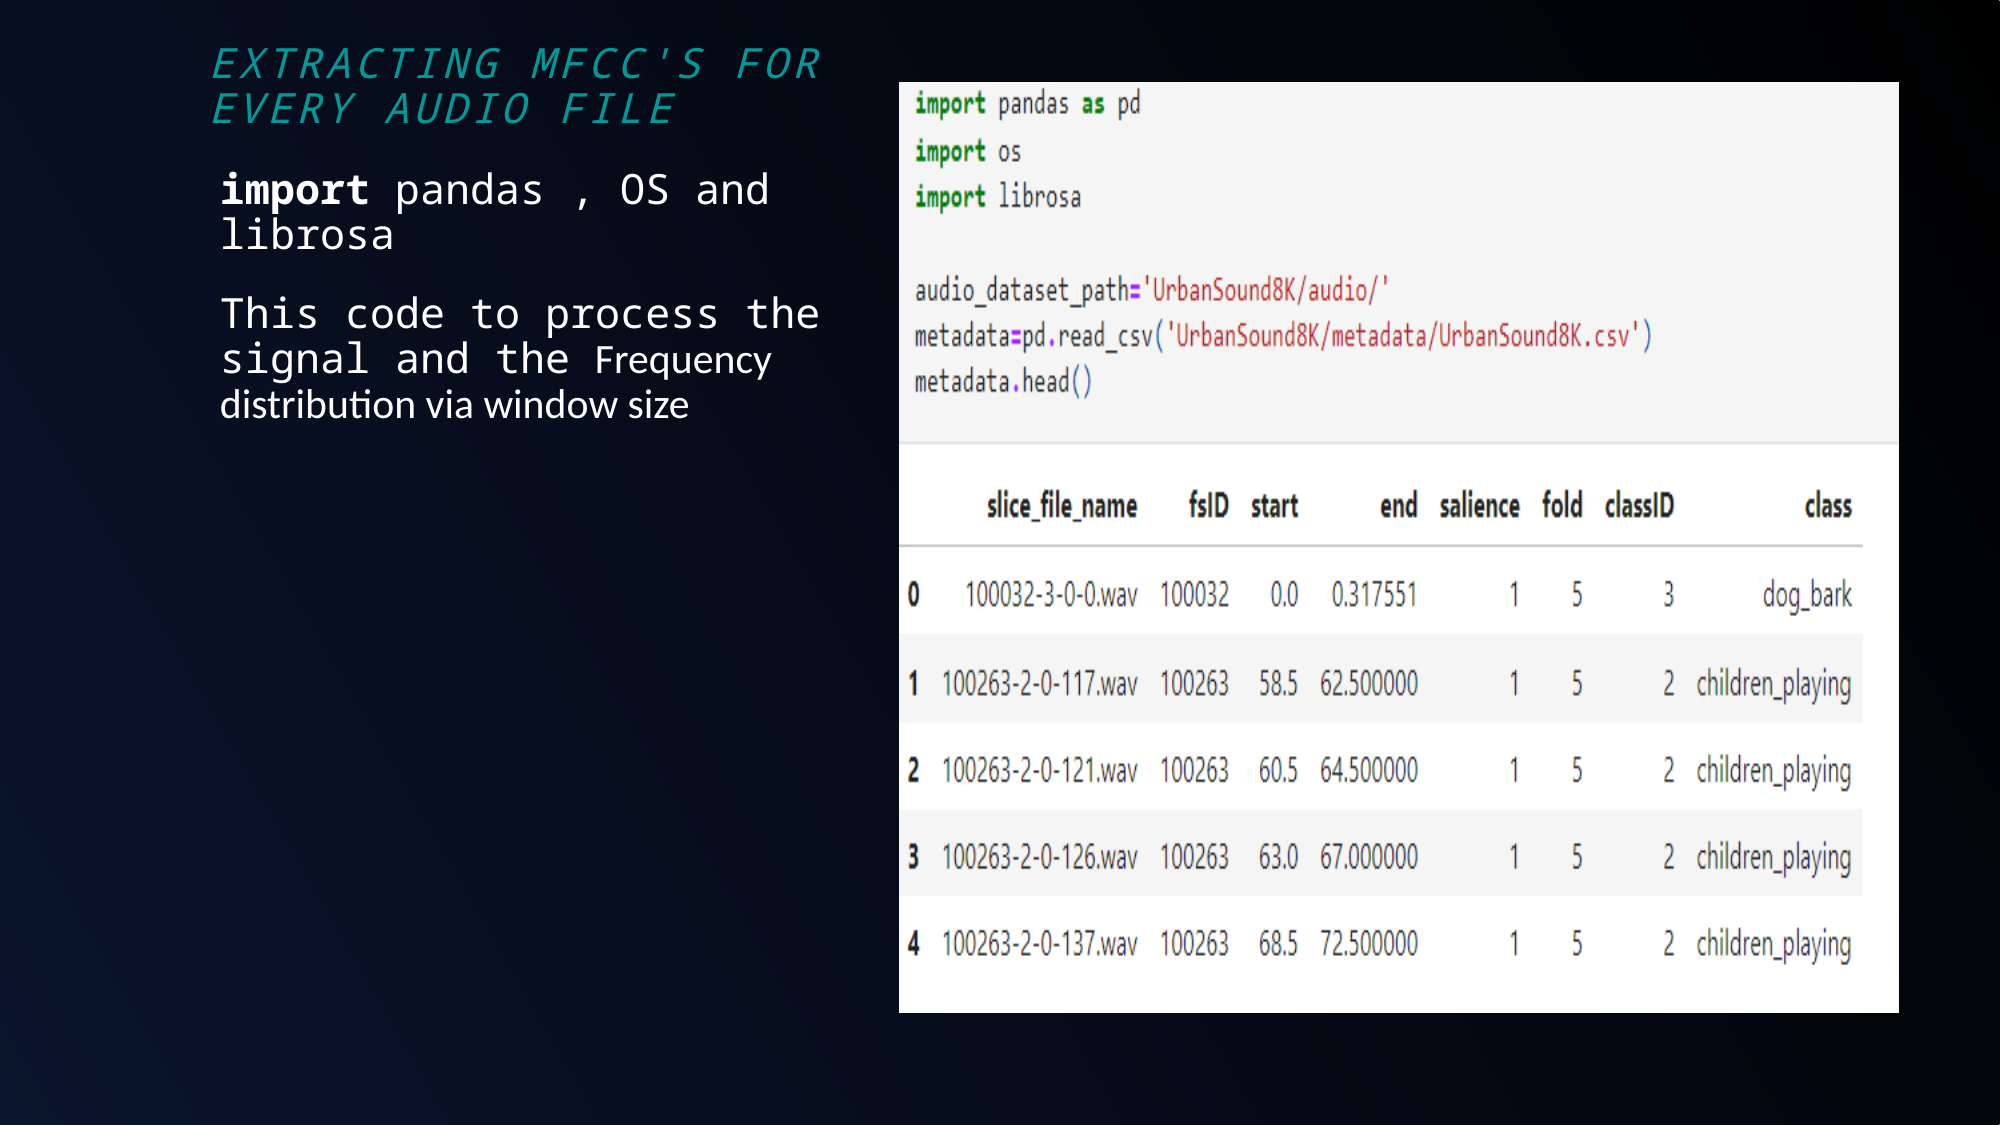

# Extracting MFCC's For every audio file
import pandas , OS and librosa
This code to process the signal and the Frequency distribution via window size